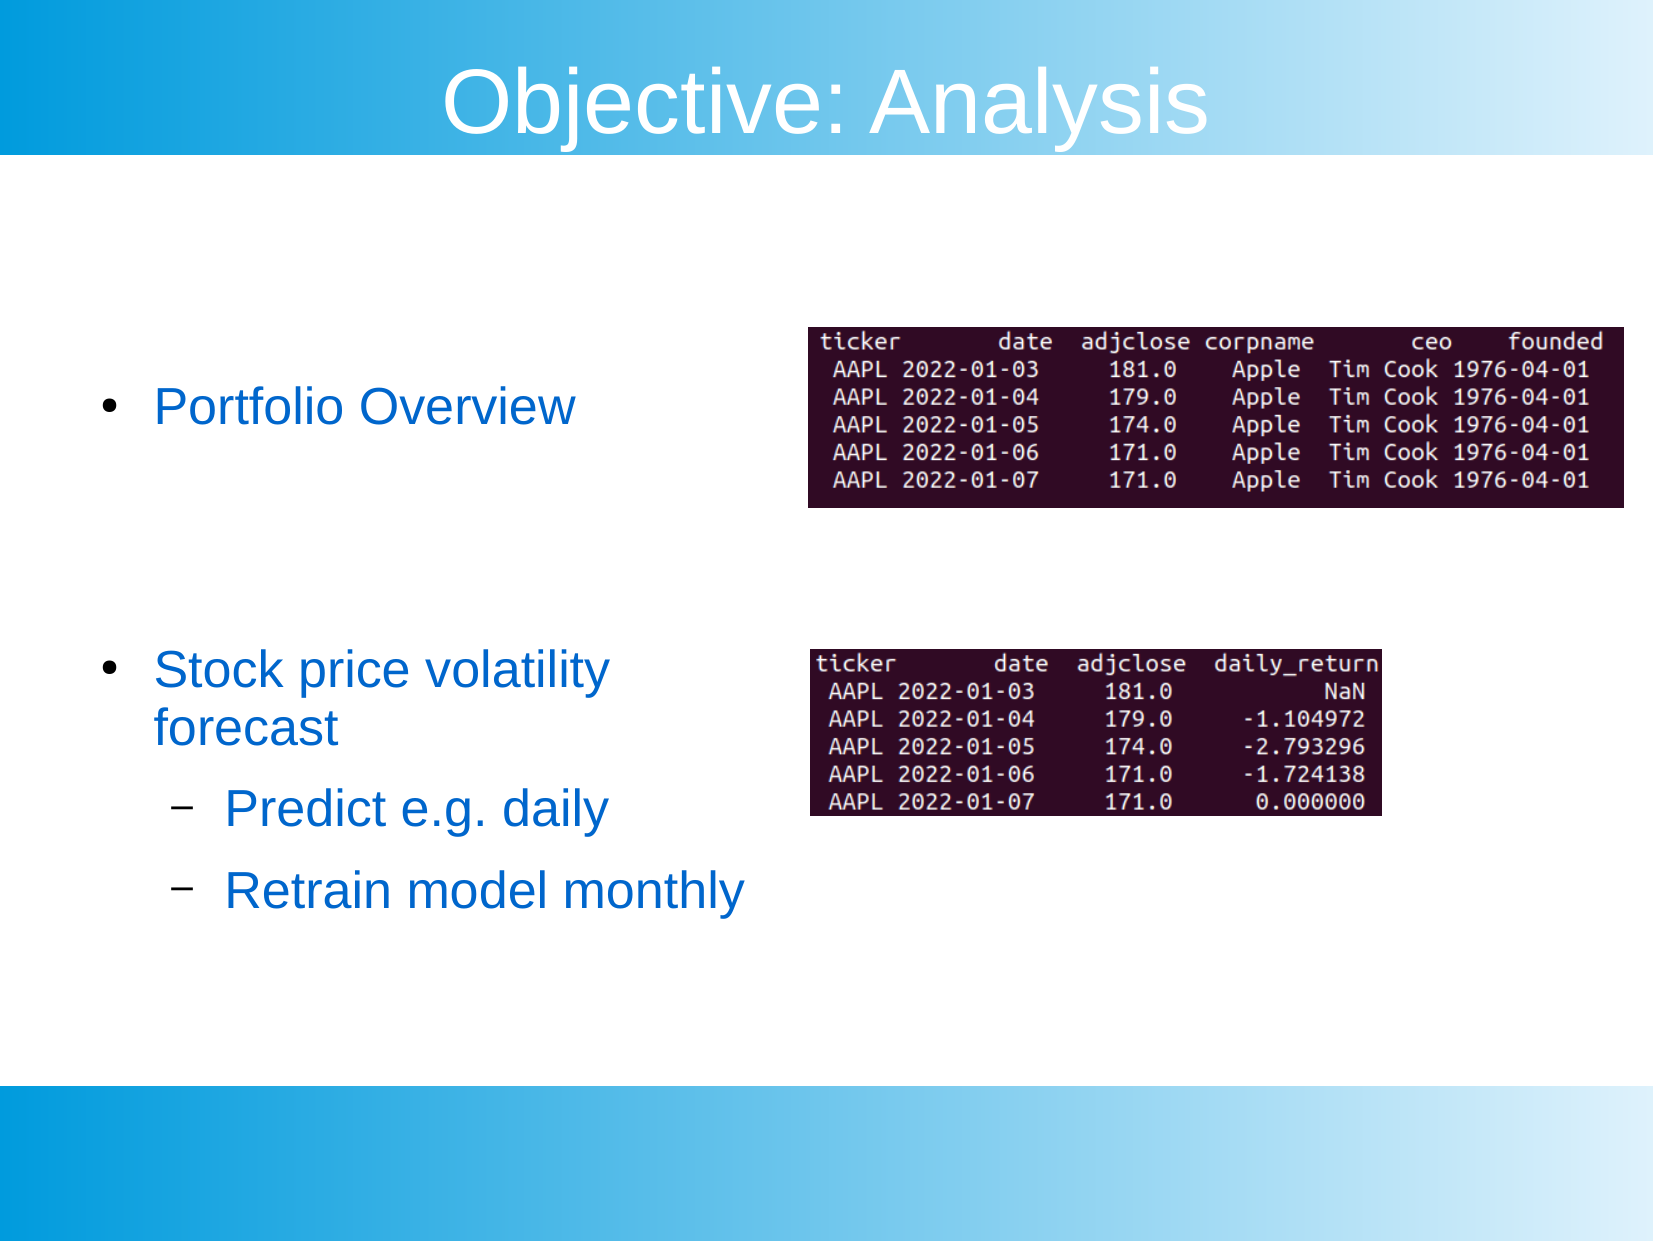

# Objective: Analysis
Portfolio Overview
Stock price volatility forecast
Predict e.g. daily
Retrain model monthly